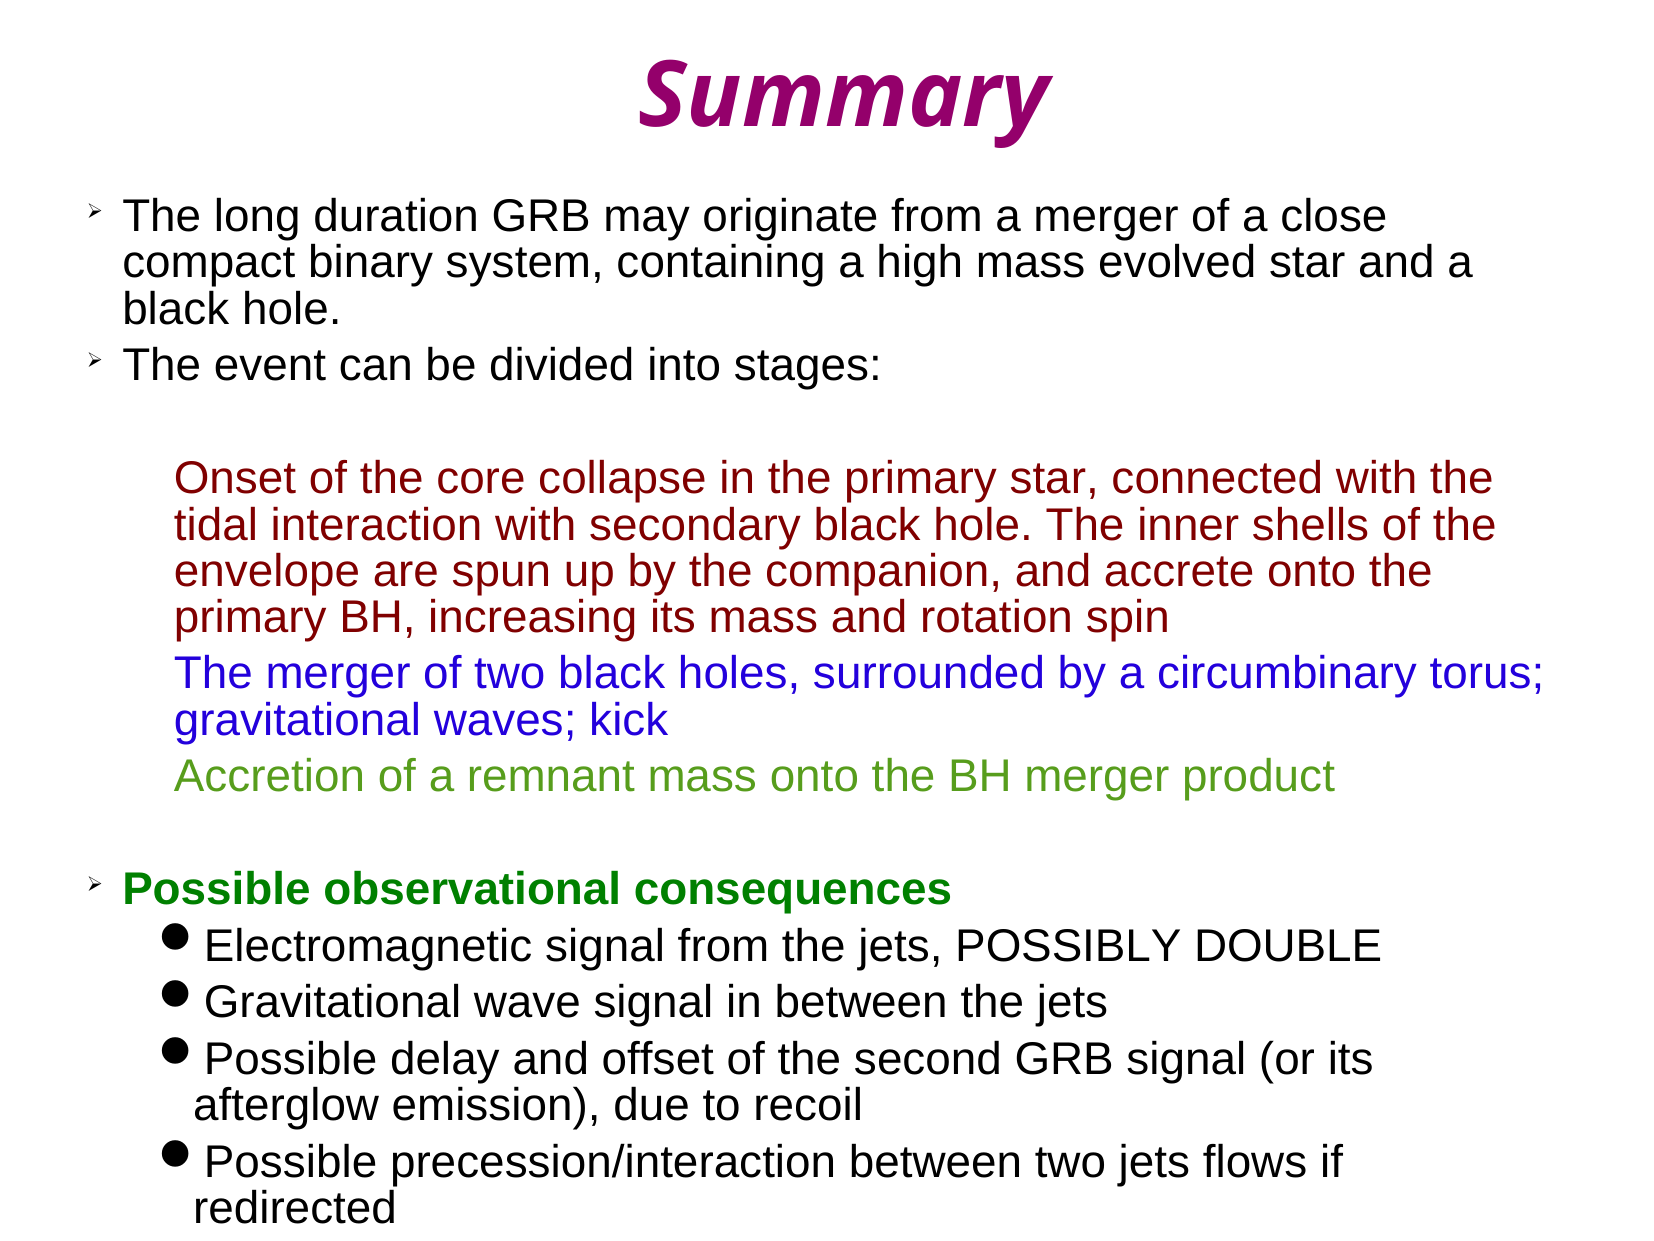

Summary
The long duration GRB may originate from a merger of a close compact binary system, containing a high mass evolved star and a black hole.
The event can be divided into stages:
Onset of the core collapse in the primary star, connected with the tidal interaction with secondary black hole. The inner shells of the envelope are spun up by the companion, and accrete onto the primary BH, increasing its mass and rotation spin
The merger of two black holes, surrounded by a circumbinary torus; gravitational waves; kick
Accretion of a remnant mass onto the BH merger product
Possible observational consequences
Electromagnetic signal from the jets, POSSIBLY DOUBLE
Gravitational wave signal in between the jets
Possible delay and offset of the second GRB signal (or its afterglow emission), due to recoil
Possible precession/interaction between two jets flows if redirected